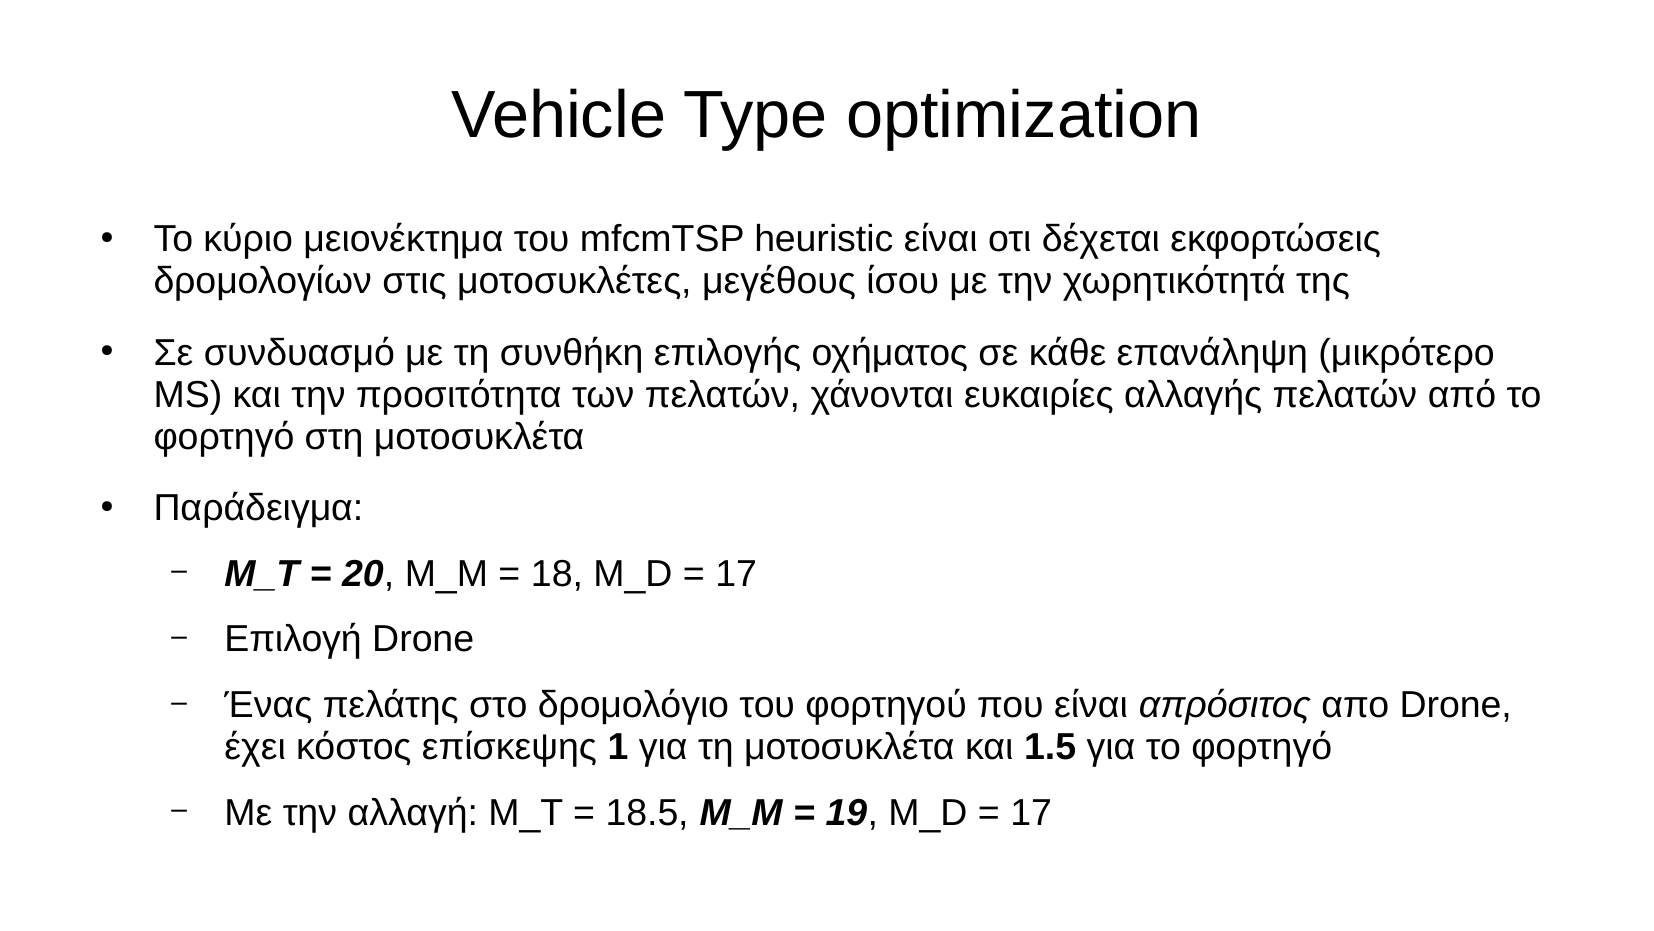

# Vehicle Type optimization
Το κύριο μειονέκτημα του mfcmTSP heuristic είναι οτι δέχεται εκφορτώσεις δρομολογίων στις μοτοσυκλέτες, μεγέθους ίσου με την χωρητικότητά της
Σε συνδυασμό με τη συνθήκη επιλογής οχήματος σε κάθε επανάληψη (μικρότερο MS) και την προσιτότητα των πελατών, χάνονται ευκαιρίες αλλαγής πελατών από το φορτηγό στη μοτοσυκλέτα
Παράδειγμα:
M_T = 20, M_M = 18, M_D = 17
Επιλογή Drone
Ένας πελάτης στο δρομολόγιο του φορτηγού που είναι απρόσιτος απο Drone, έχει κόστος επίσκεψης 1 για τη μοτοσυκλέτα και 1.5 για το φορτηγό
Με την αλλαγή: M_T = 18.5, M_M = 19, M_D = 17